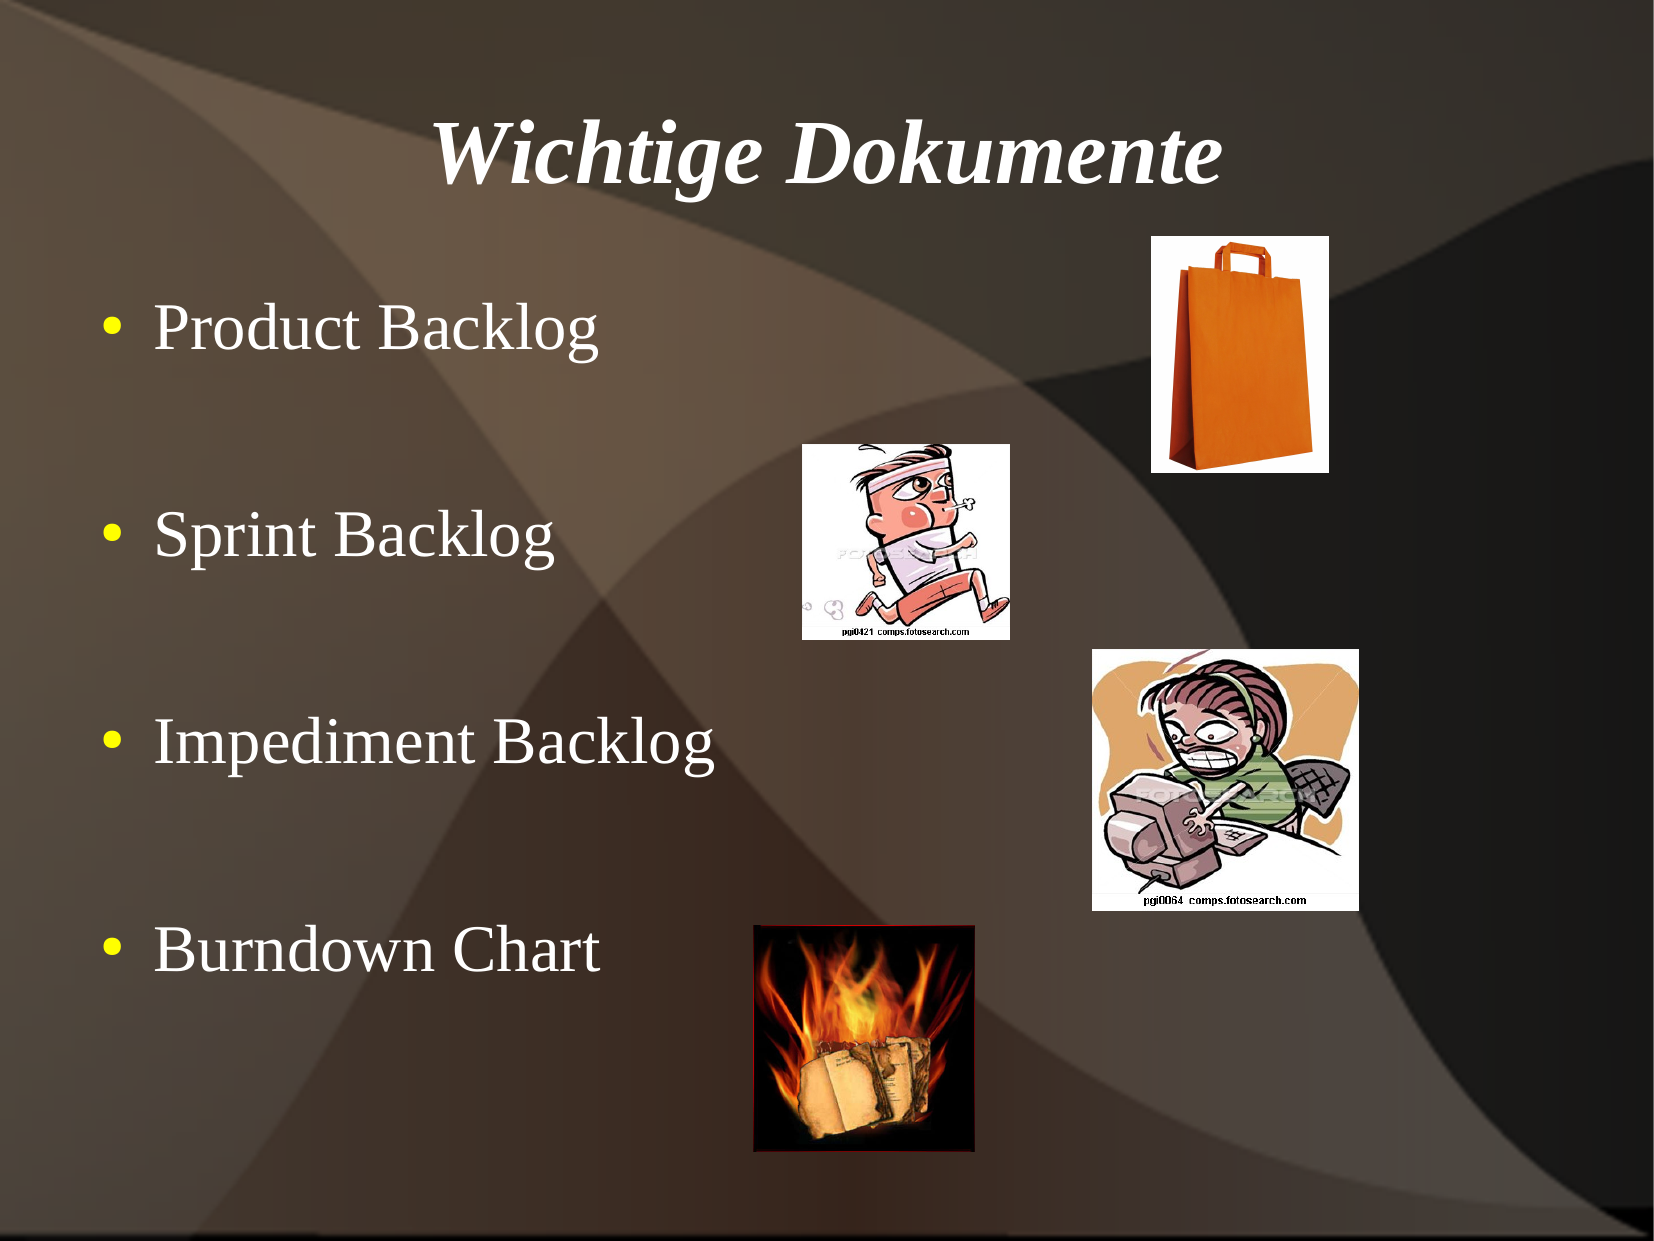

# Wichtige Dokumente
Product Backlog
Sprint Backlog
Impediment Backlog
Burndown Chart